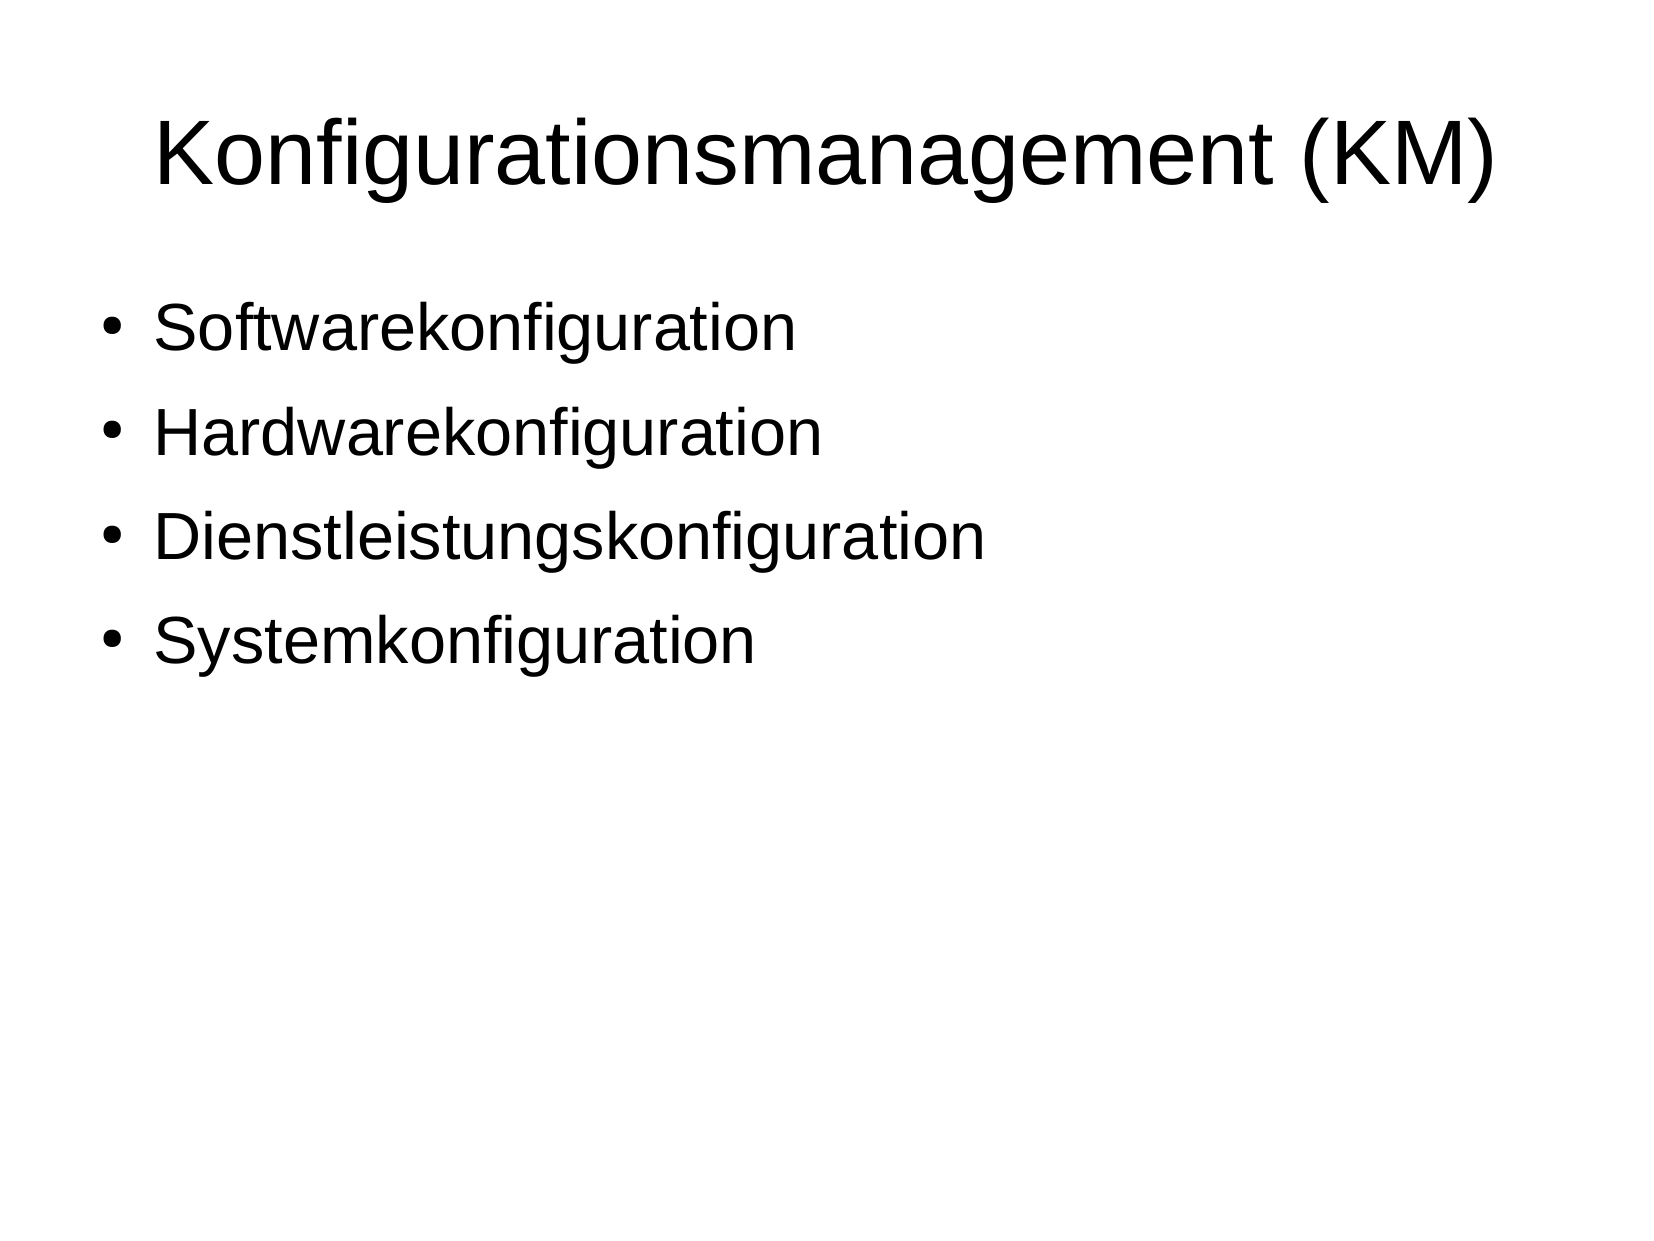

# Konfigurationsmanagement (KM)
Softwarekonfiguration
Hardwarekonfiguration
Dienstleistungskonfiguration
Systemkonfiguration